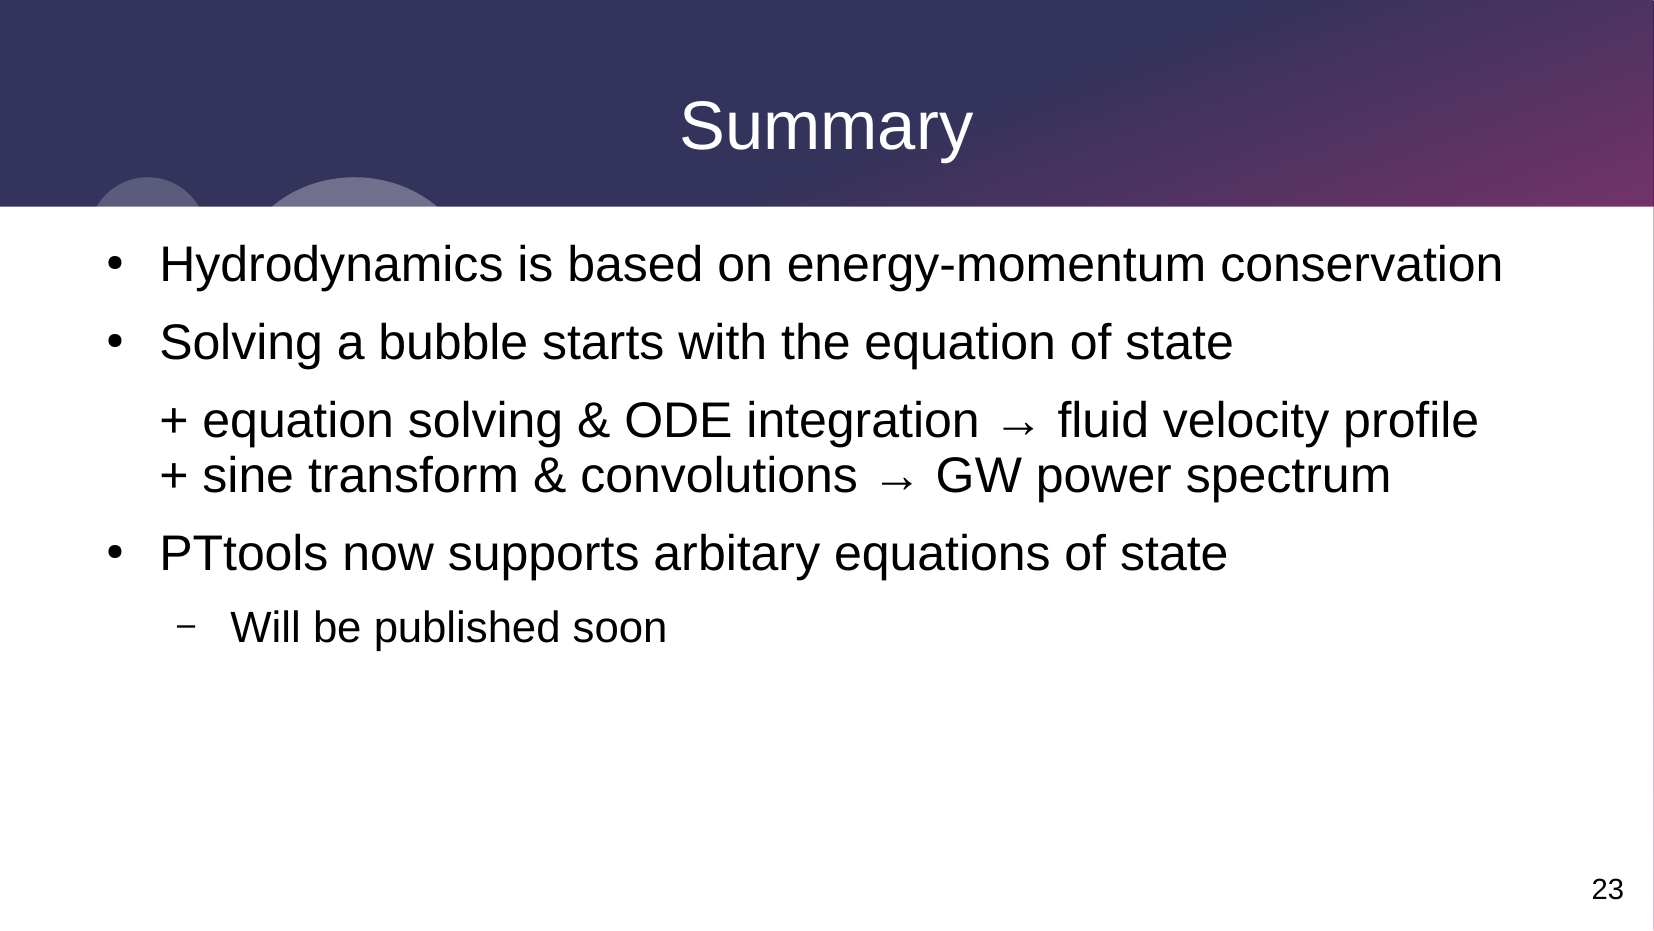

# Summary
Hydrodynamics is based on energy-momentum conservation
Solving a bubble starts with the equation of state
+ equation solving & ODE integration → fluid velocity profile
+ sine transform & convolutions → GW power spectrum
PTtools now supports arbitary equations of state
Will be published soon